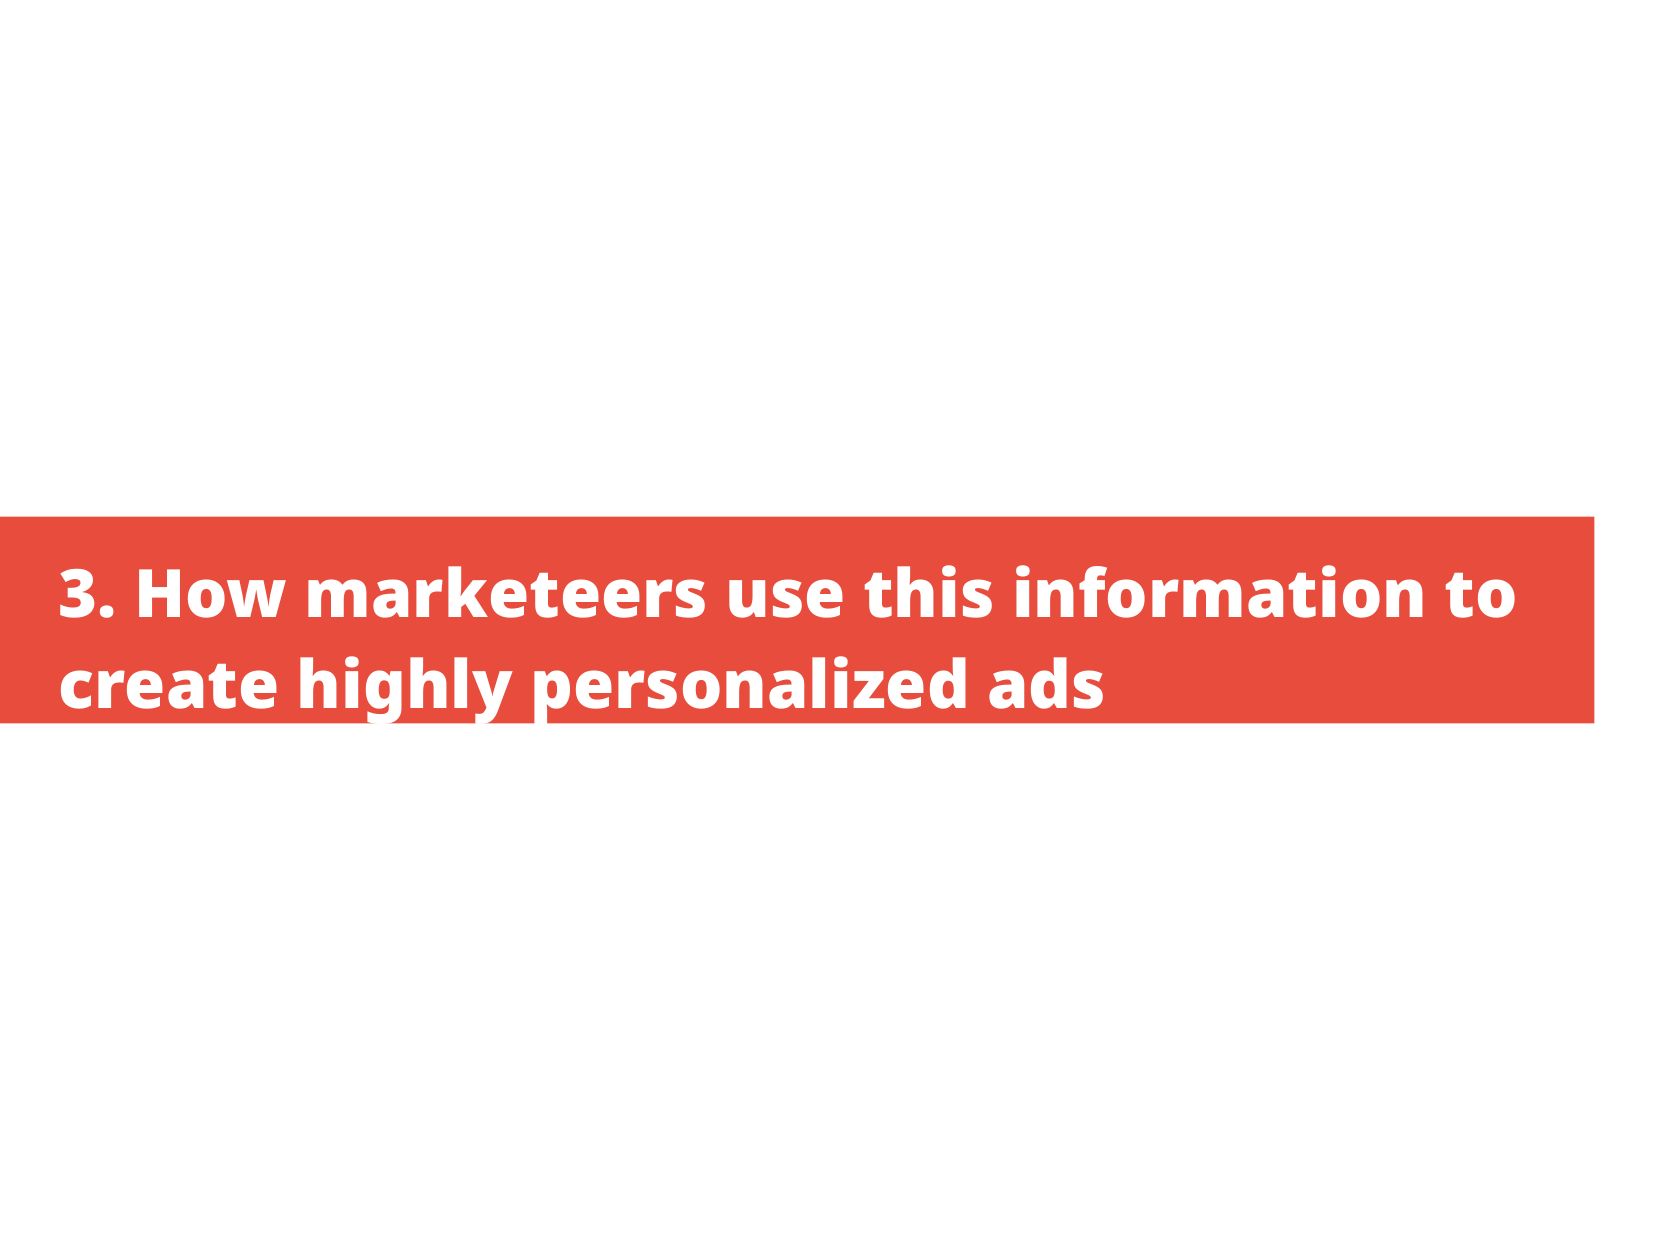

# 3. How marketeers use this information to create highly personalized ads